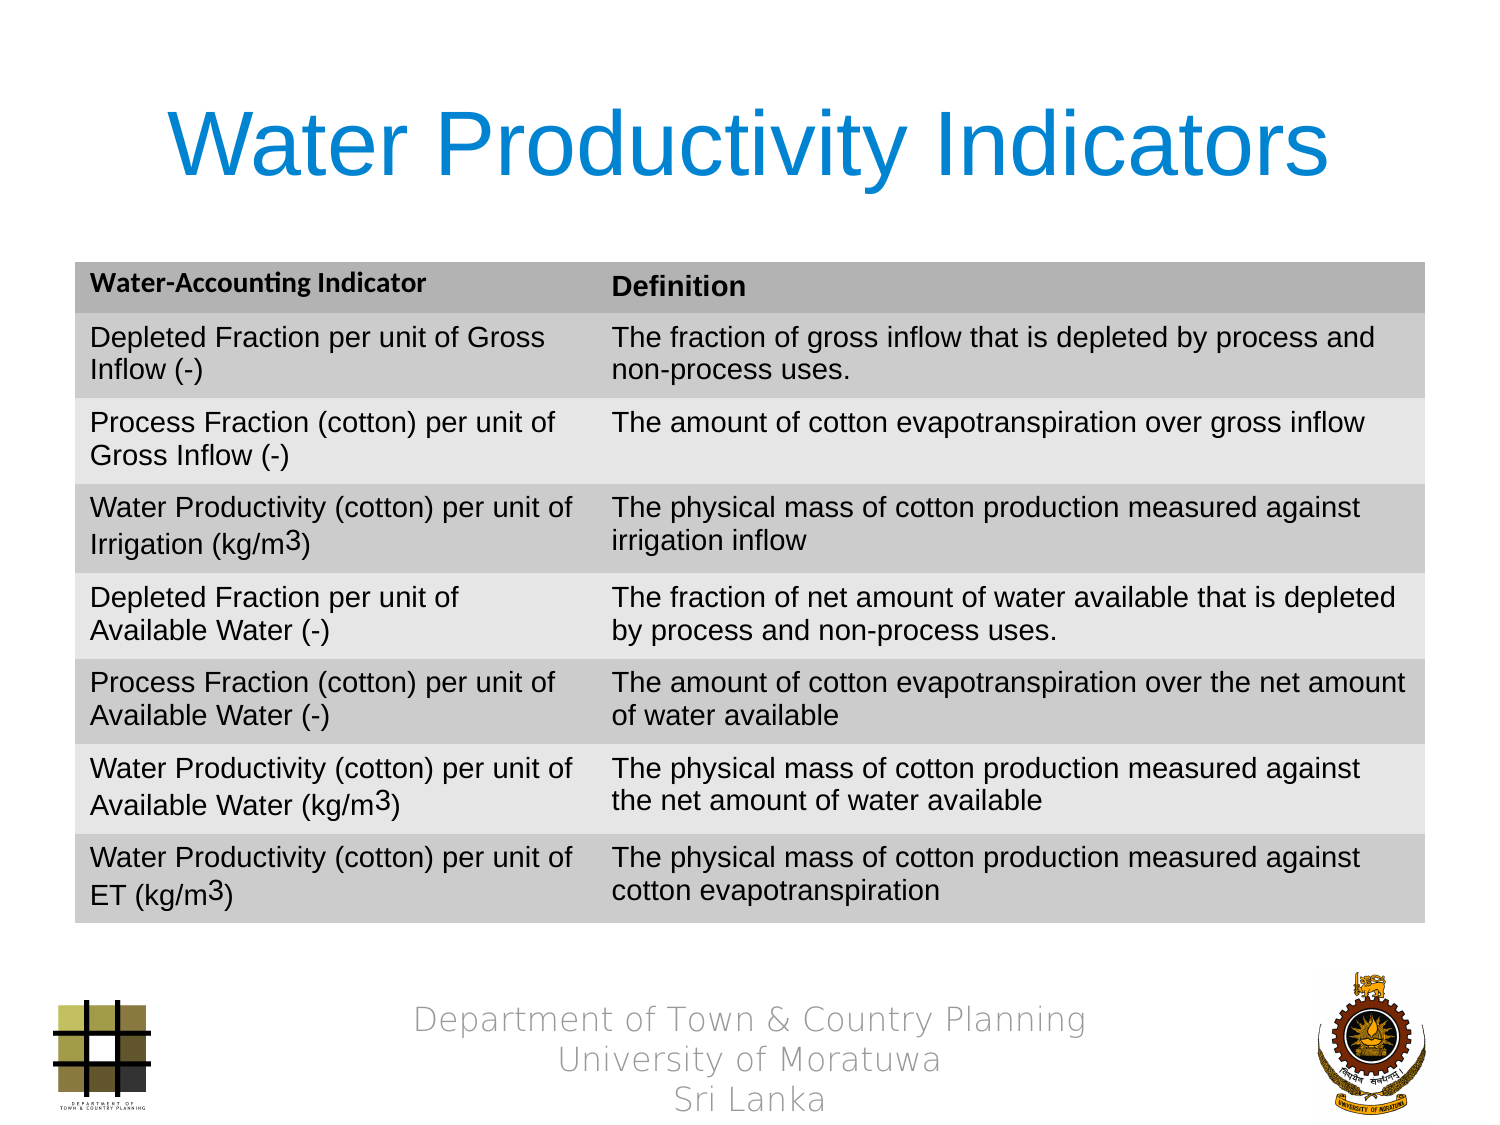

# Water Productivity Indicators
| Water-Accounting Indicator | Definition |
| --- | --- |
| Depleted Fraction per unit of Gross Inflow (-) | The fraction of gross inflow that is depleted by process and non-process uses. |
| Process Fraction (cotton) per unit of Gross Inflow (-) | The amount of cotton evapotranspiration over gross inflow |
| Water Productivity (cotton) per unit of Irrigation (kg/m3) | The physical mass of cotton production measured against irrigation inflow |
| Depleted Fraction per unit of Available Water (-) | The fraction of net amount of water available that is depleted by process and non-process uses. |
| Process Fraction (cotton) per unit of Available Water (-) | The amount of cotton evapotranspiration over the net amount of water available |
| Water Productivity (cotton) per unit of Available Water (kg/m3) | The physical mass of cotton production measured against the net amount of water available |
| Water Productivity (cotton) per unit of ET (kg/m3) | The physical mass of cotton production measured against cotton evapotranspiration |